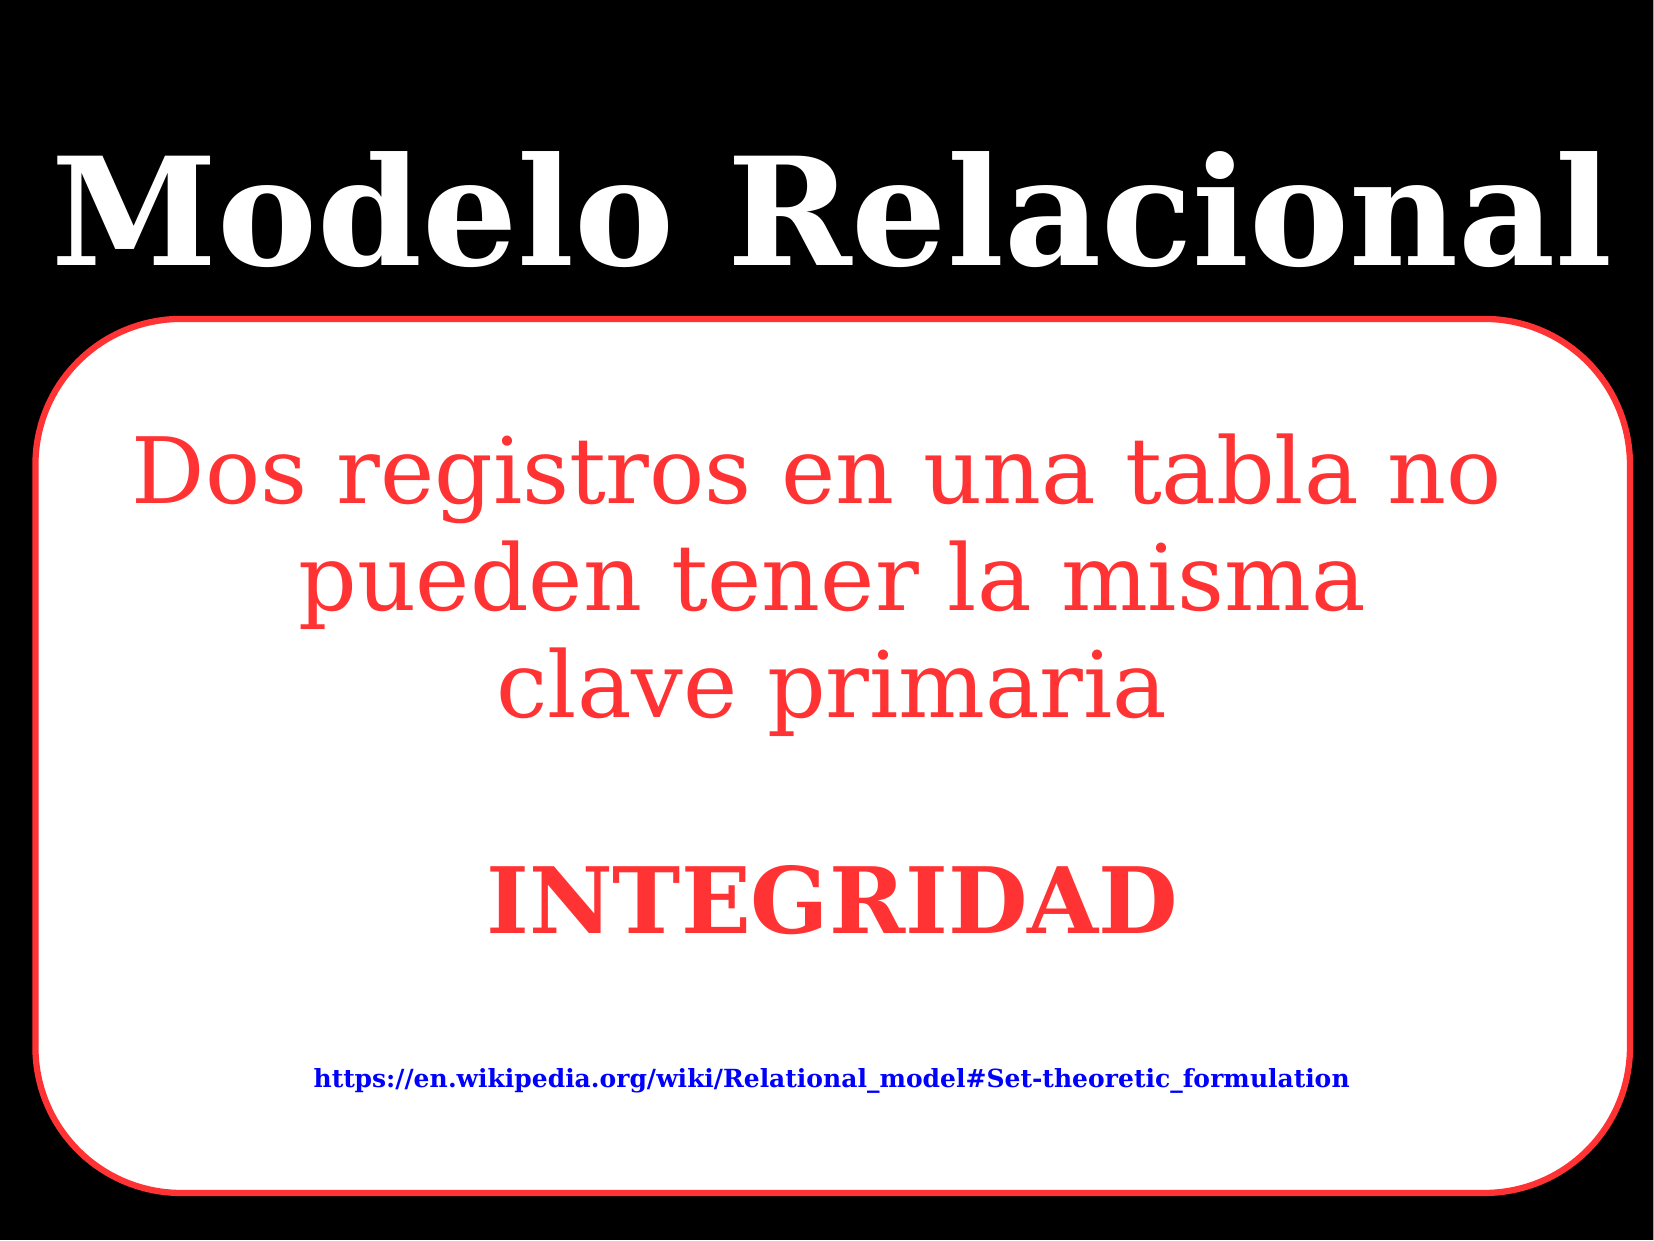

# Modelo Relacional
Dos registros en una tabla no
pueden tener la misma
clave primaria
INTEGRIDAD
https://en.wikipedia.org/wiki/Relational_model#Set-theoretic_formulation
- Campos
Tablas
(Relaciones)
- Registros
Claves primarias
(primary key)
Claves ajenas
(foreign key)